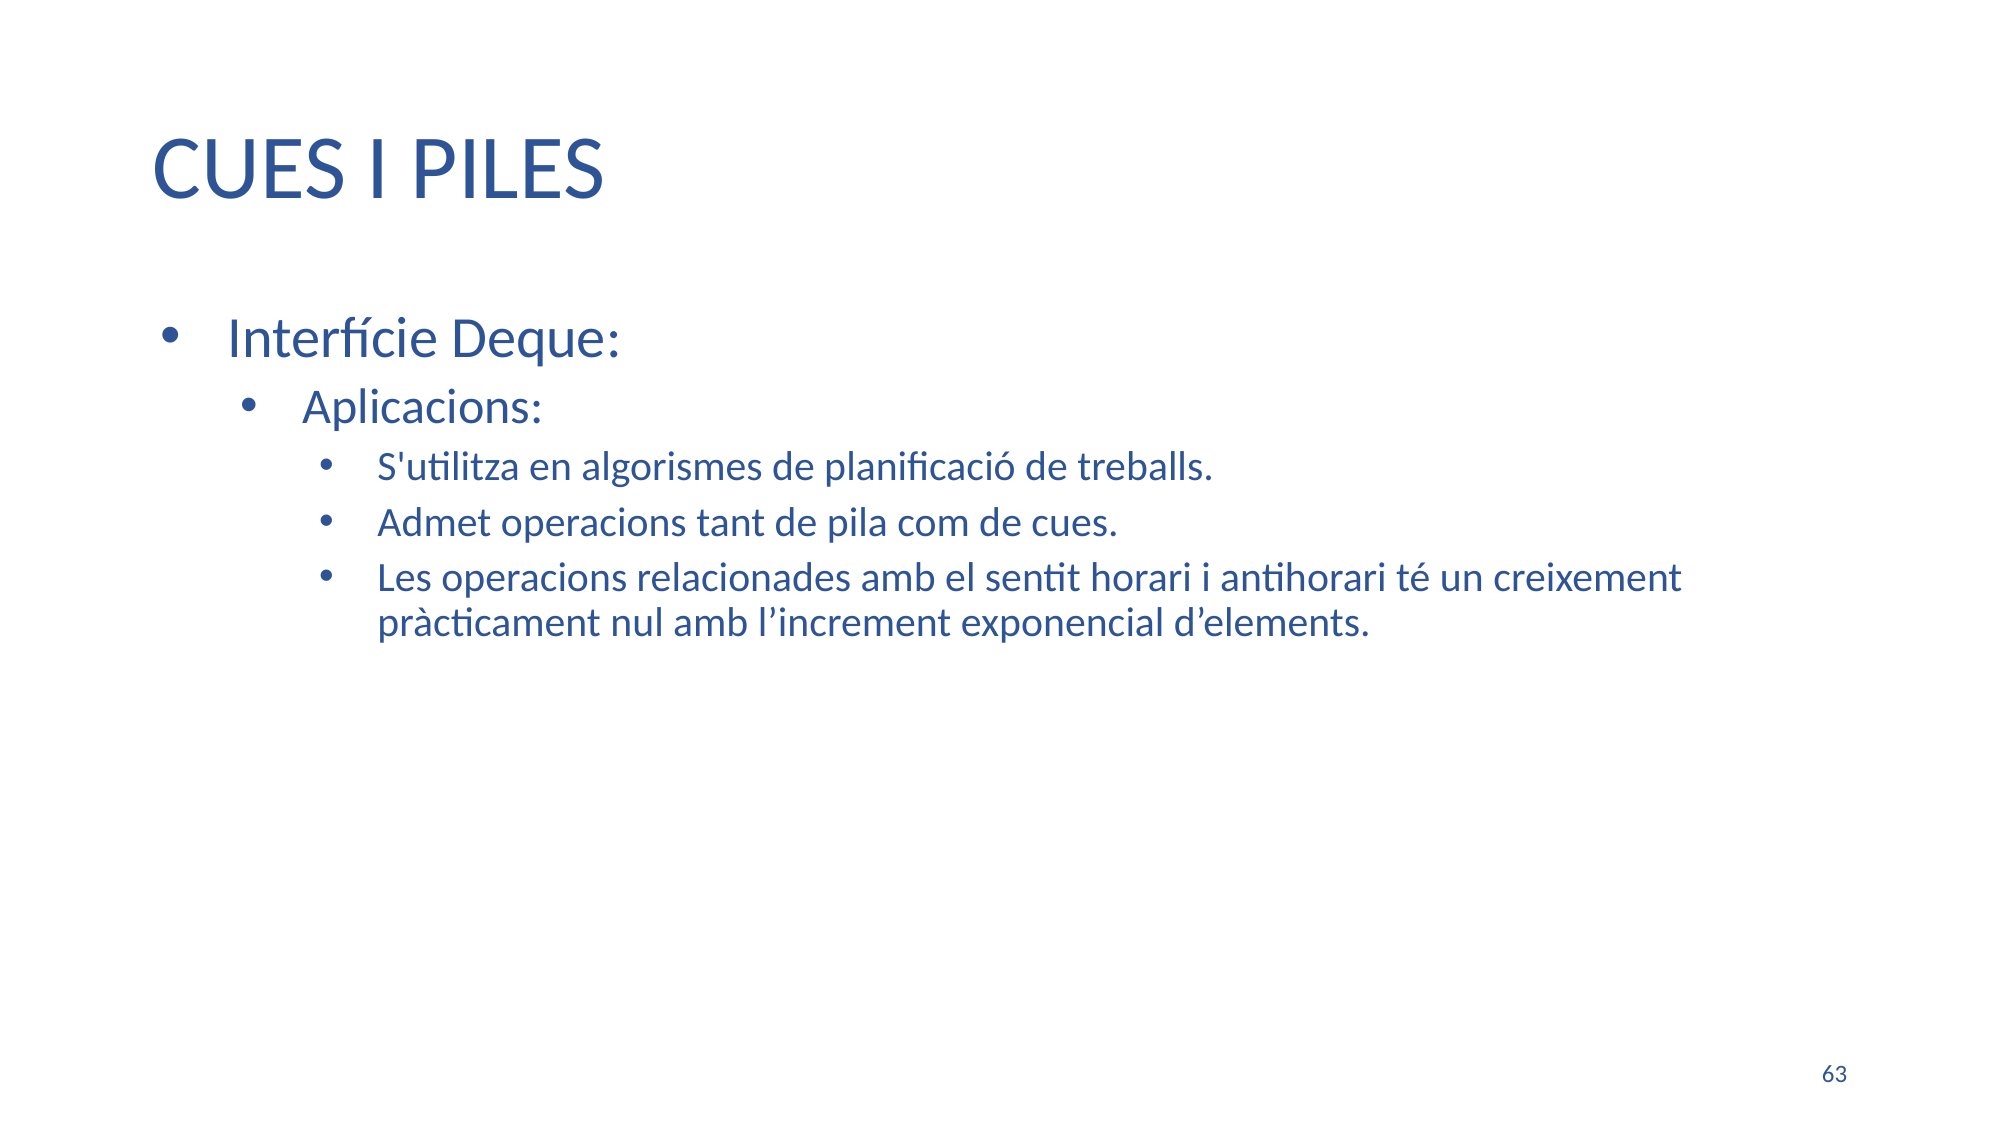

# CUES I PILES
Interfície Deque:
Aplicacions:
S'utilitza en algorismes de planificació de treballs.
Admet operacions tant de pila com de cues.
Les operacions relacionades amb el sentit horari i antihorari té un creixement pràcticament nul amb l’increment exponencial d’elements.